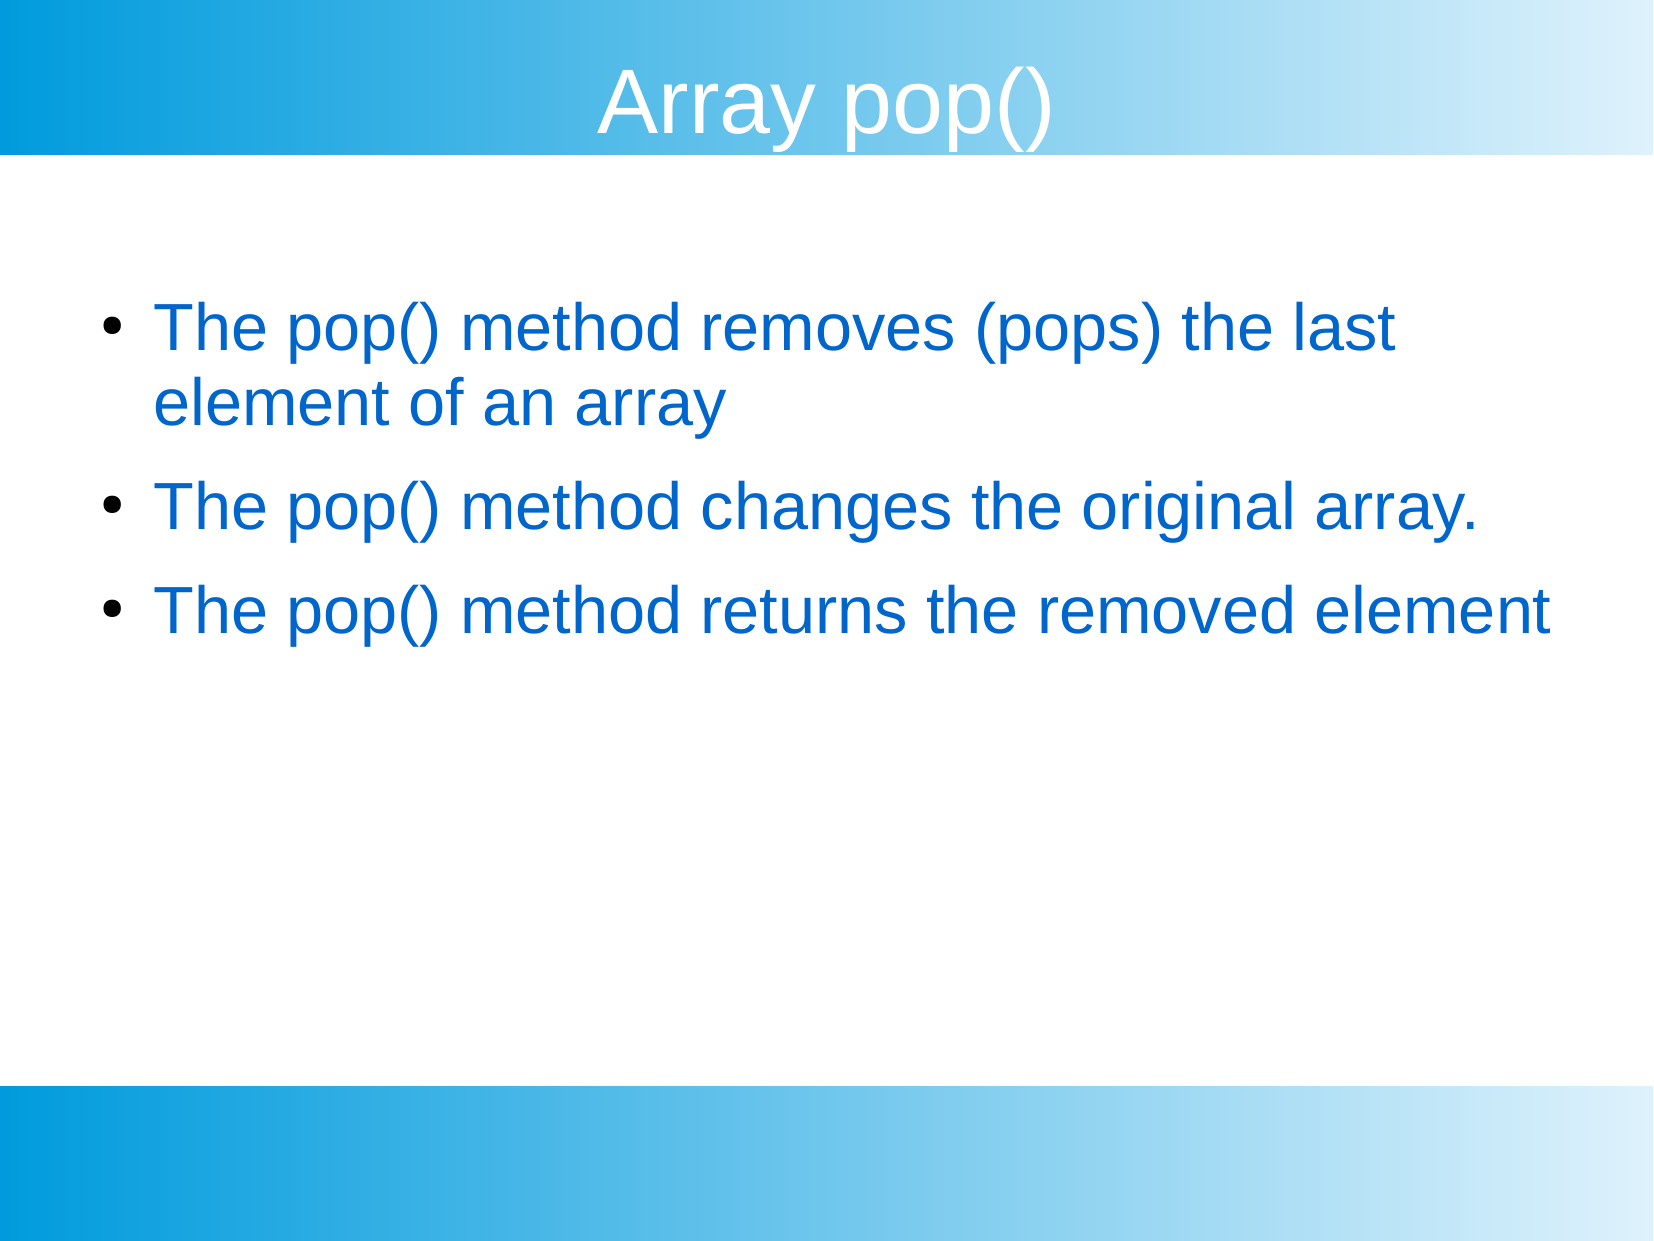

# Array pop()
The pop() method removes (pops) the last element of an array
The pop() method changes the original array.
The pop() method returns the removed element